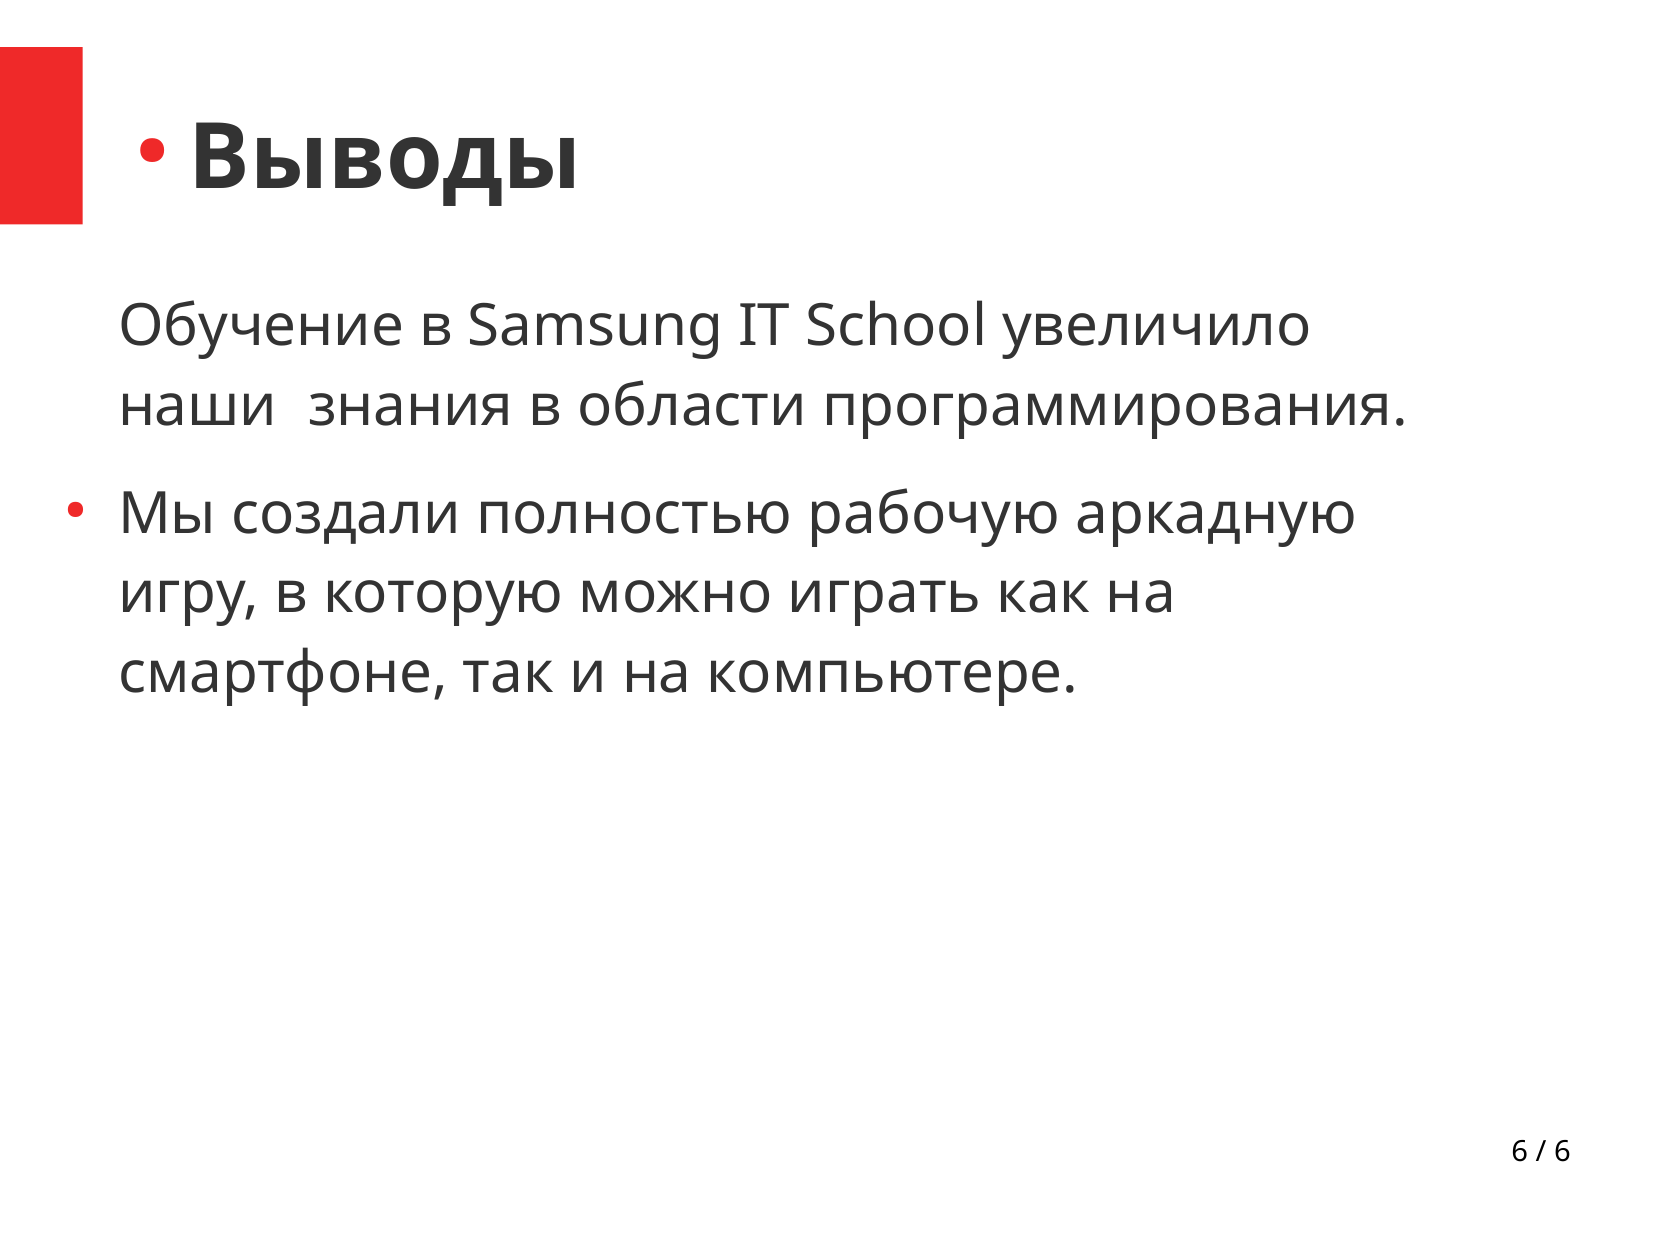

# Выводы
Обучение в Samsung IT School увеличило наши знания в области программирования.
Мы создали полностью рабочую аркадную игру, в которую можно играть как на смартфоне, так и на компьютере.
6